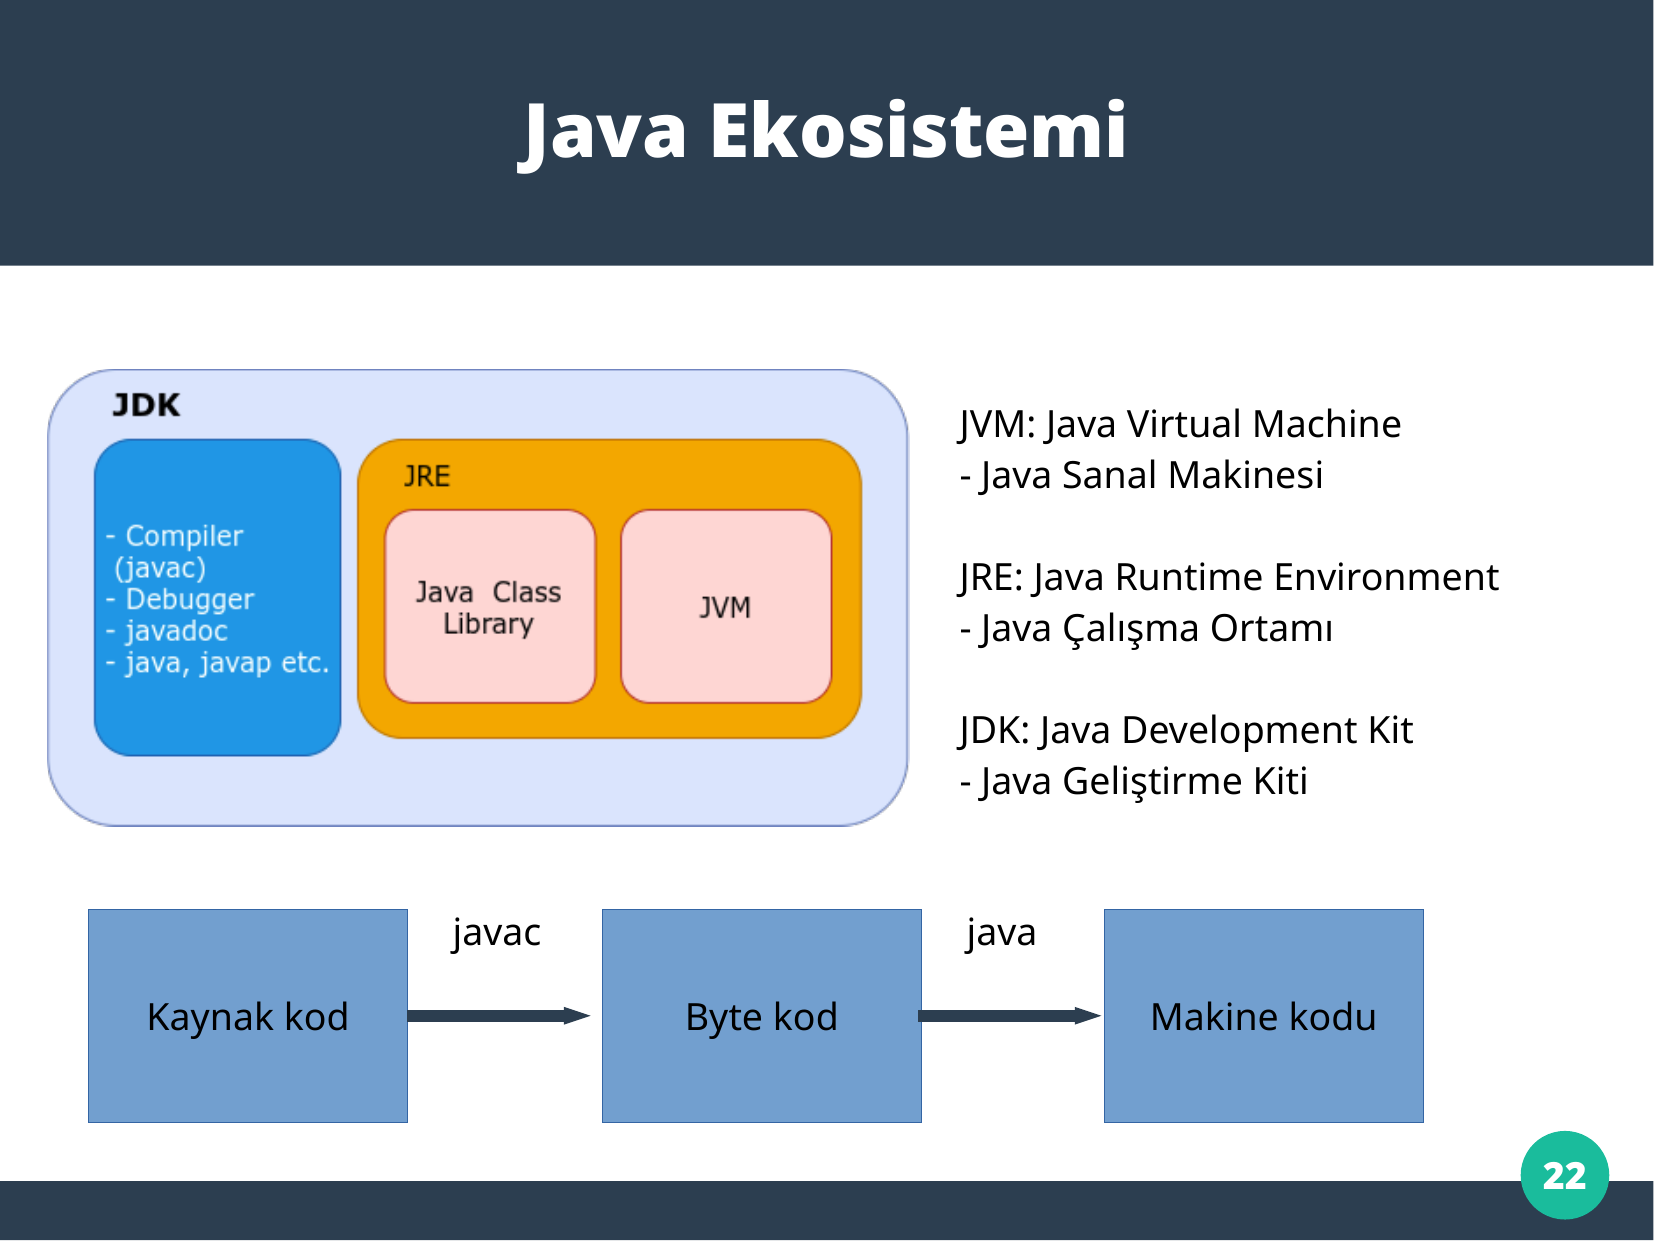

# Java Ekosistemi
JVM: Java Virtual Machine
- Java Sanal Makinesi
JRE: Java Runtime Environment
- Java Çalışma Ortamı
JDK: Java Development Kit
- Java Geliştirme Kiti
javac
java
Kaynak kod
Byte kod
Makine kodu
22